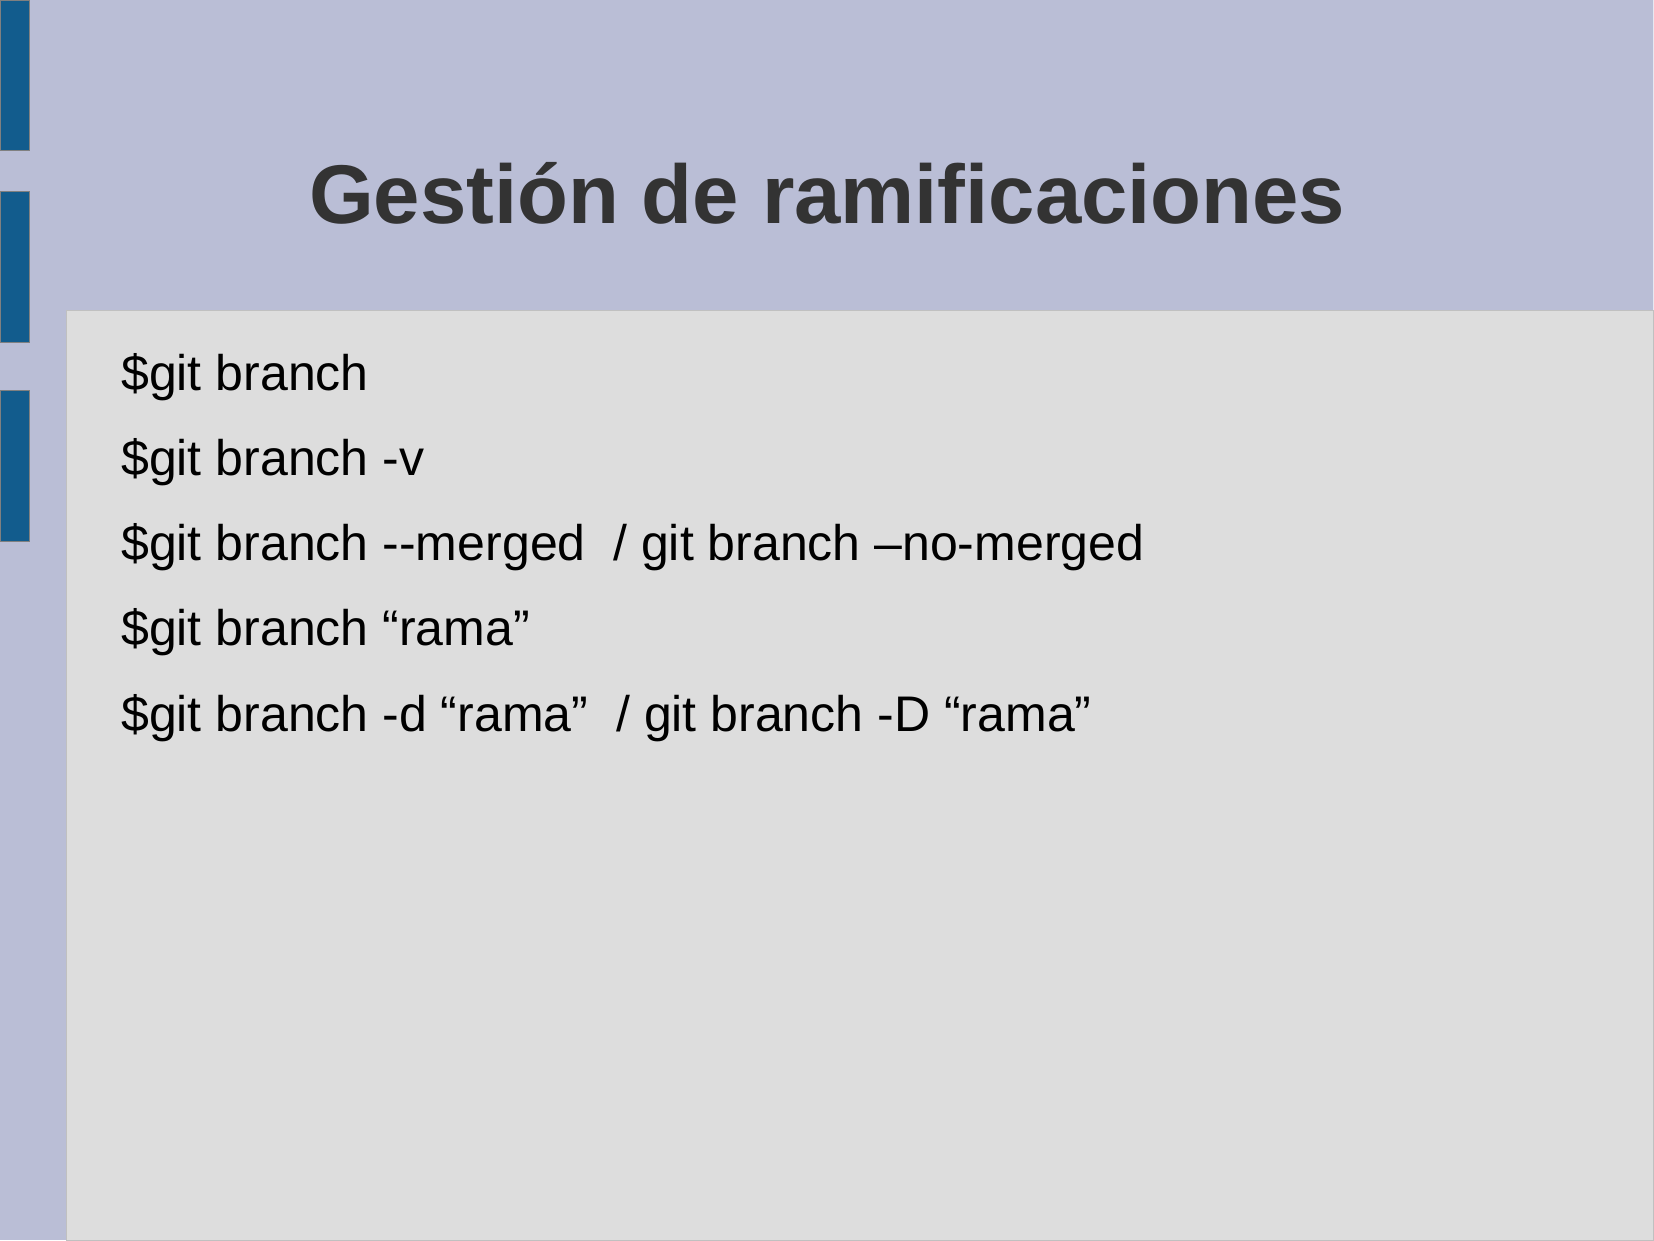

# Gestión de ramificaciones
$git branch
$git branch -v
$git branch --merged / git branch –no-merged
$git branch “rama”
$git branch -d “rama” / git branch -D “rama”